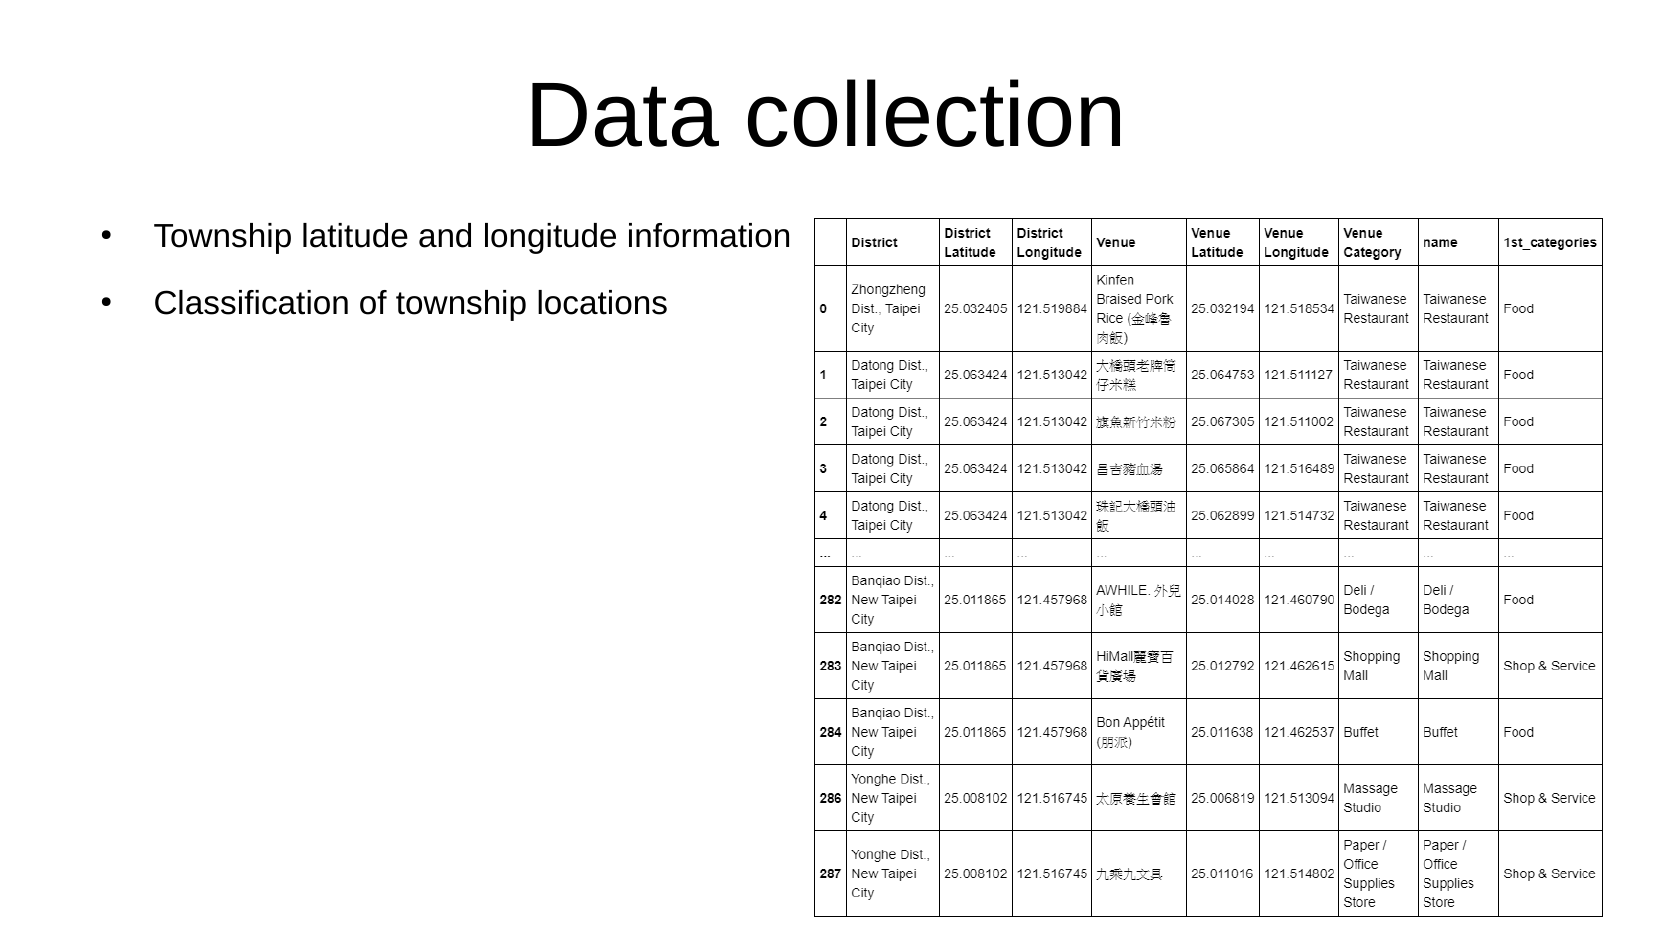

# Data collection
Township latitude and longitude information
Classification of township locations